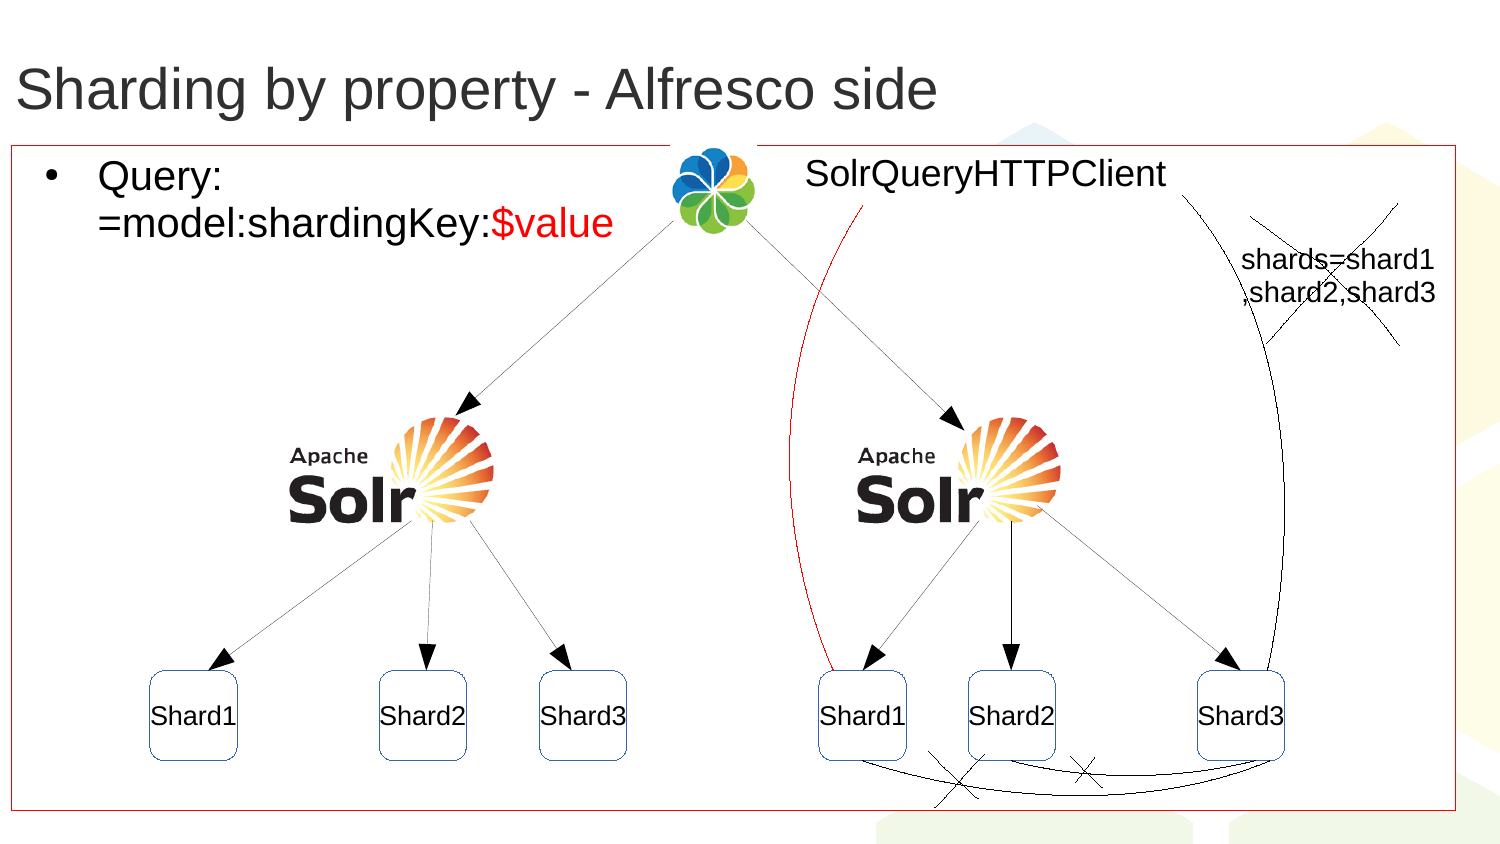

# Sharding by property - Alfresco side
Query:
=model:shardingKey:$value
SolrQueryHTTPClient
shards=shard1,shard2,shard3
Shard1
Shard2
Shard3
Shard1
Shard2
Shard3